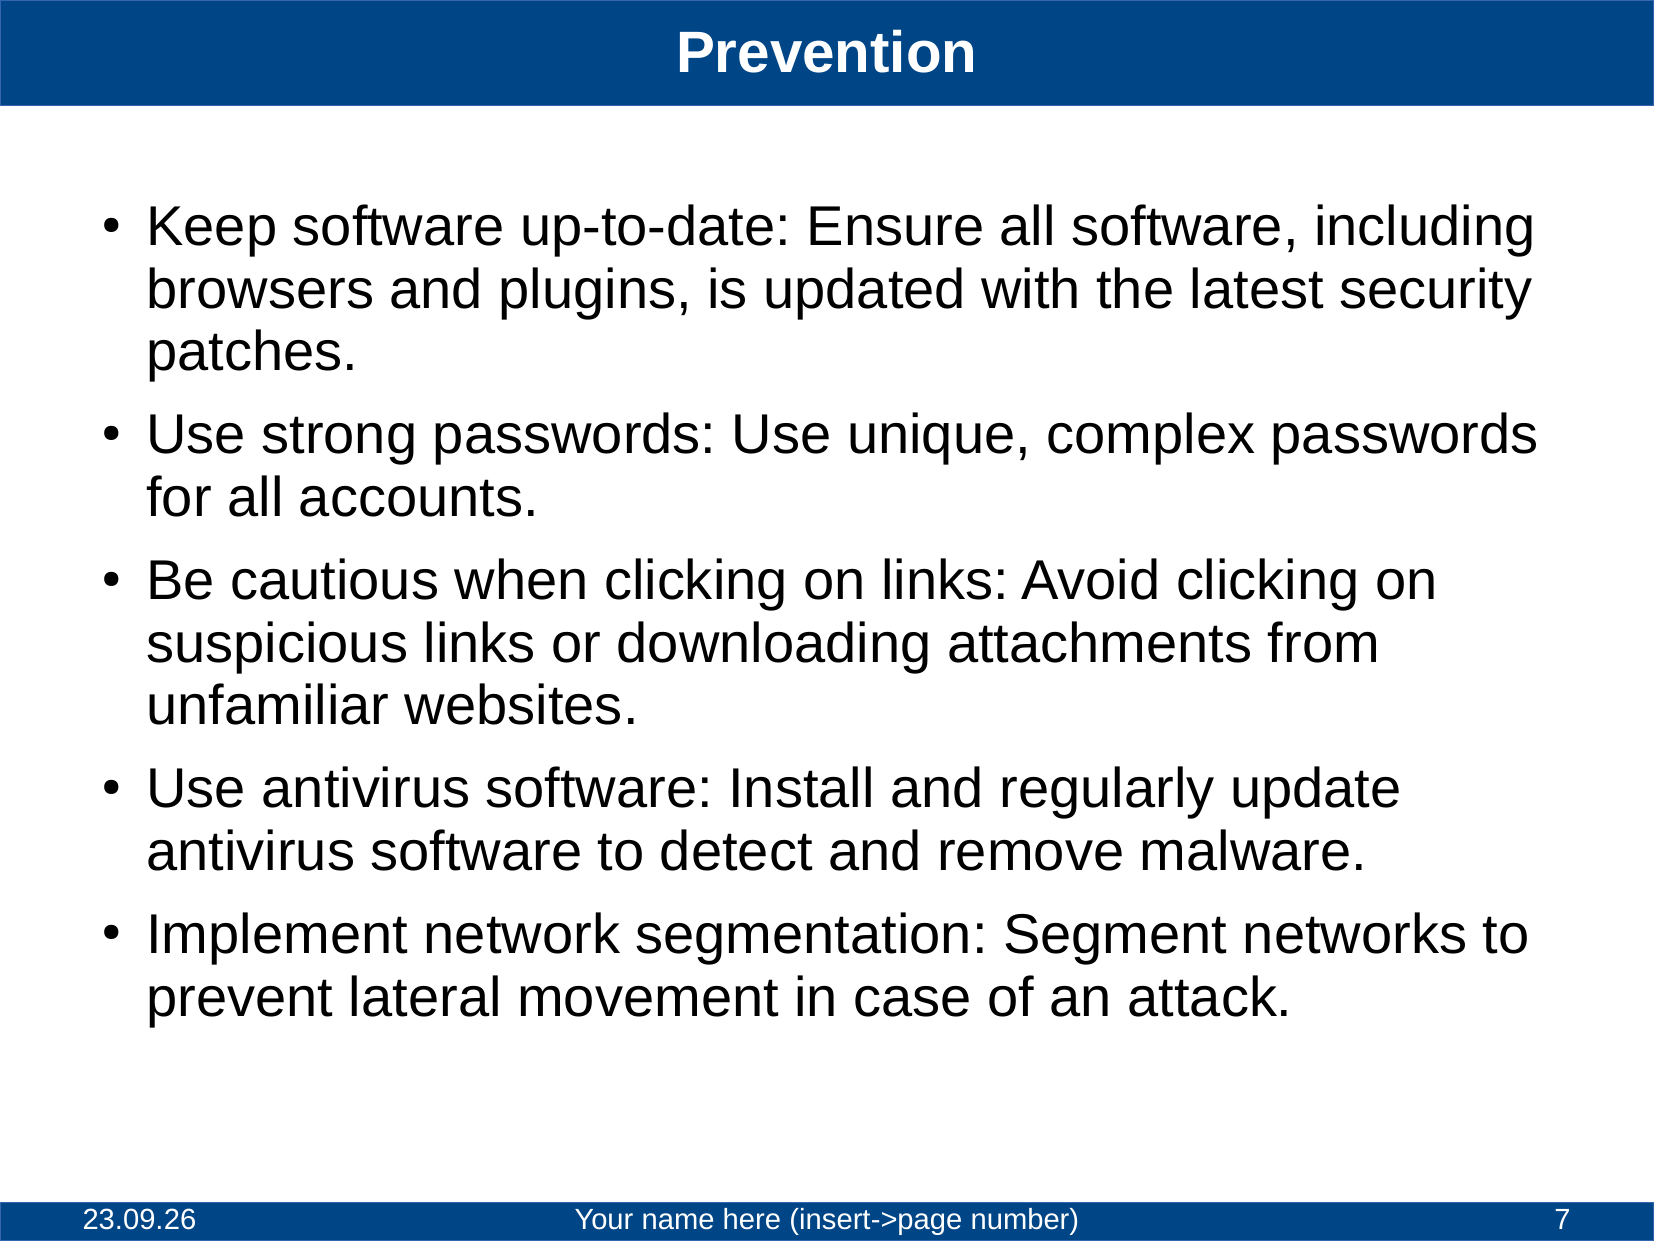

# Prevention
Keep software up-to-date: Ensure all software, including browsers and plugins, is updated with the latest security patches.
Use strong passwords: Use unique, complex passwords for all accounts.
Be cautious when clicking on links: Avoid clicking on suspicious links or downloading attachments from unfamiliar websites.
Use antivirus software: Install and regularly update antivirus software to detect and remove malware.
Implement network segmentation: Segment networks to prevent lateral movement in case of an attack.
Your name here (insert->page number)
7